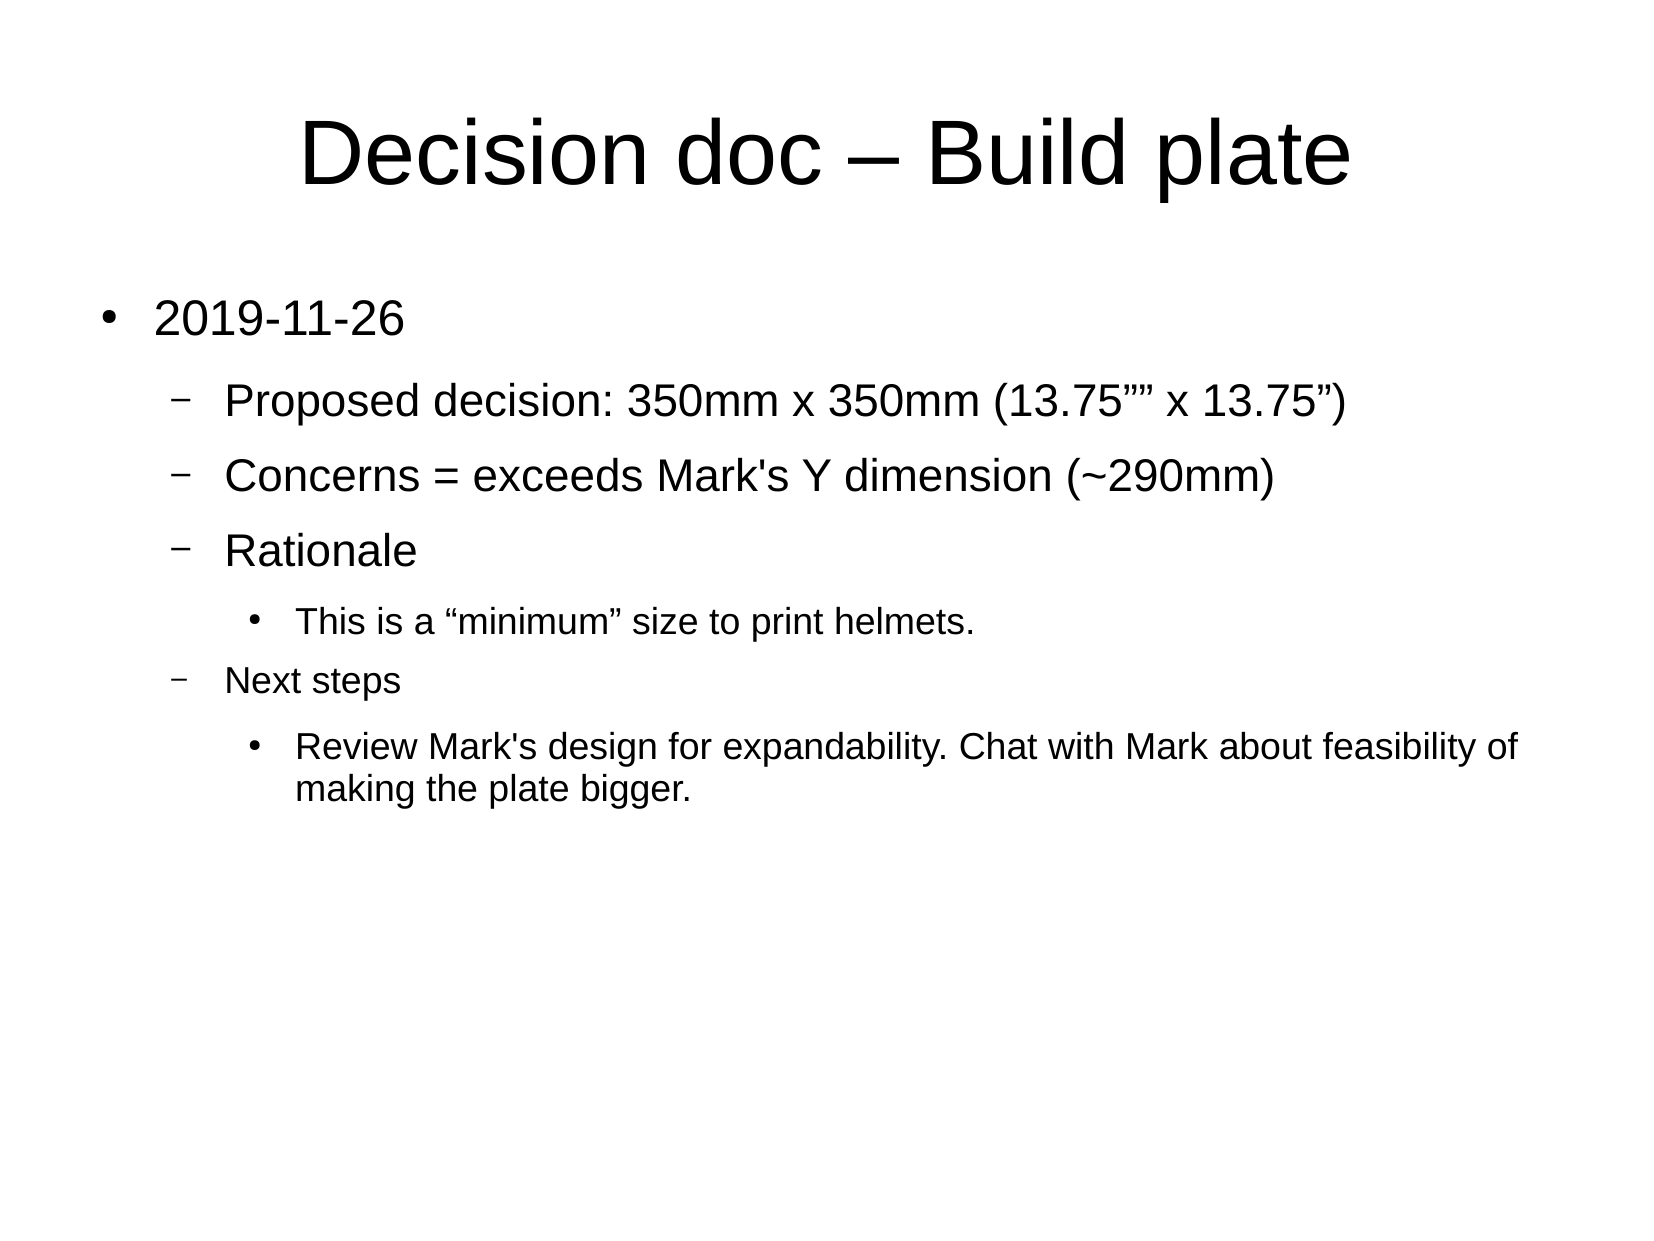

# Decision doc – Build plate
2019-11-26
Proposed decision: 350mm x 350mm (13.75”” x 13.75”)
Concerns = exceeds Mark's Y dimension (~290mm)
Rationale
This is a “minimum” size to print helmets.
Next steps
Review Mark's design for expandability. Chat with Mark about feasibility of making the plate bigger.